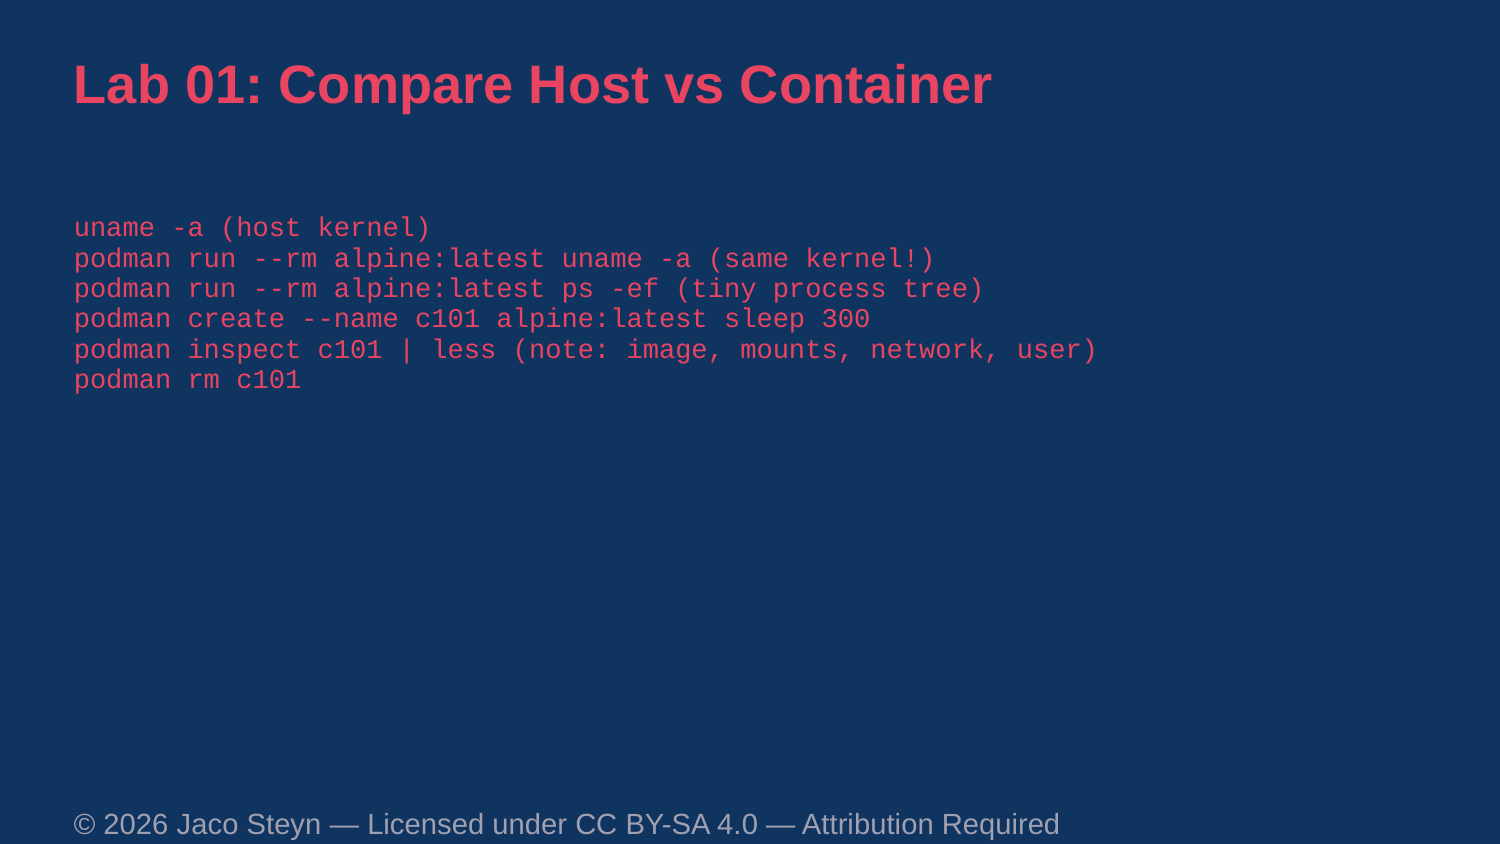

Lab 01: Compare Host vs Container
uname -a (host kernel)
podman run --rm alpine:latest uname -a (same kernel!)
podman run --rm alpine:latest ps -ef (tiny process tree)
podman create --name c101 alpine:latest sleep 300
podman inspect c101 | less (note: image, mounts, network, user)
podman rm c101
© 2026 Jaco Steyn — Licensed under CC BY-SA 4.0 — Attribution Required